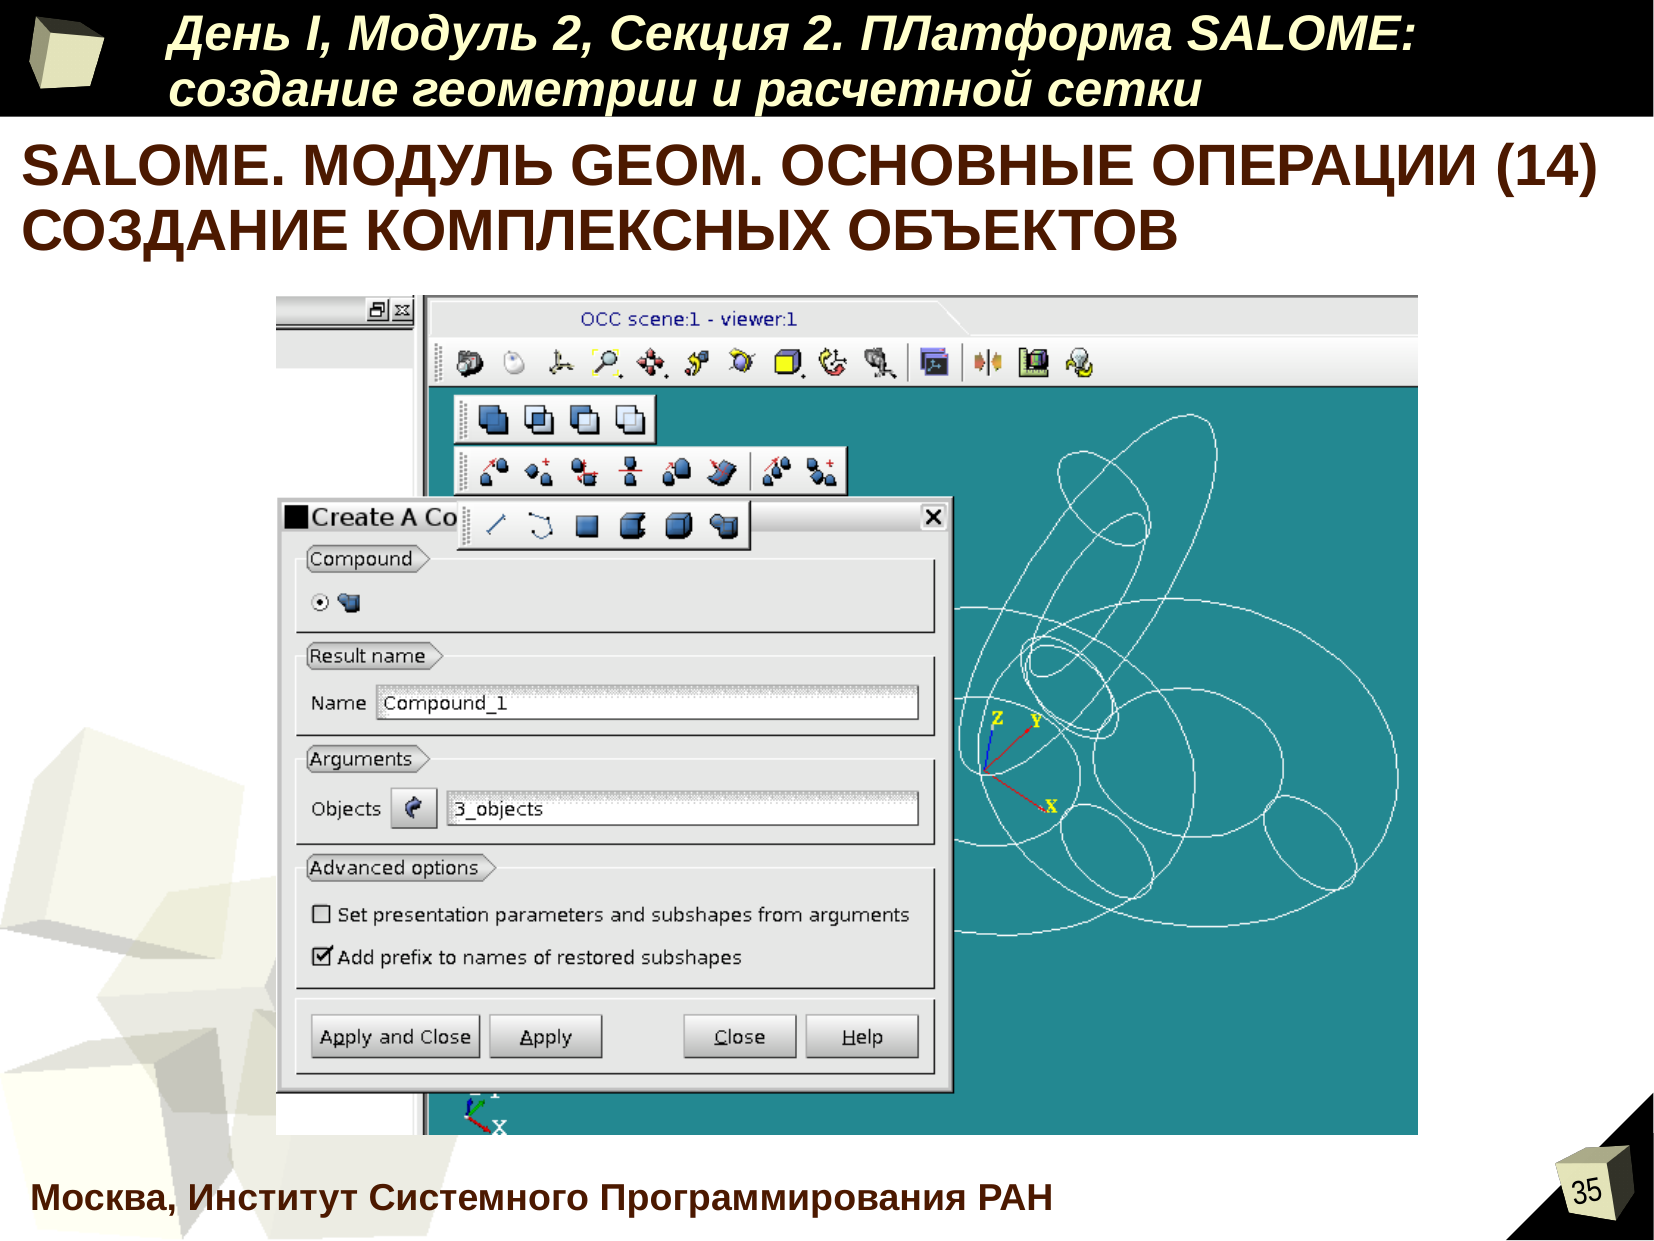

SALOME. МОДУЛЬ GEOM. ОСНОВНЫЕ ОПЕРАЦИИ (14)
СОЗДАНИЕ КОМПЛЕКСНЫХ ОБЪЕКТОВ